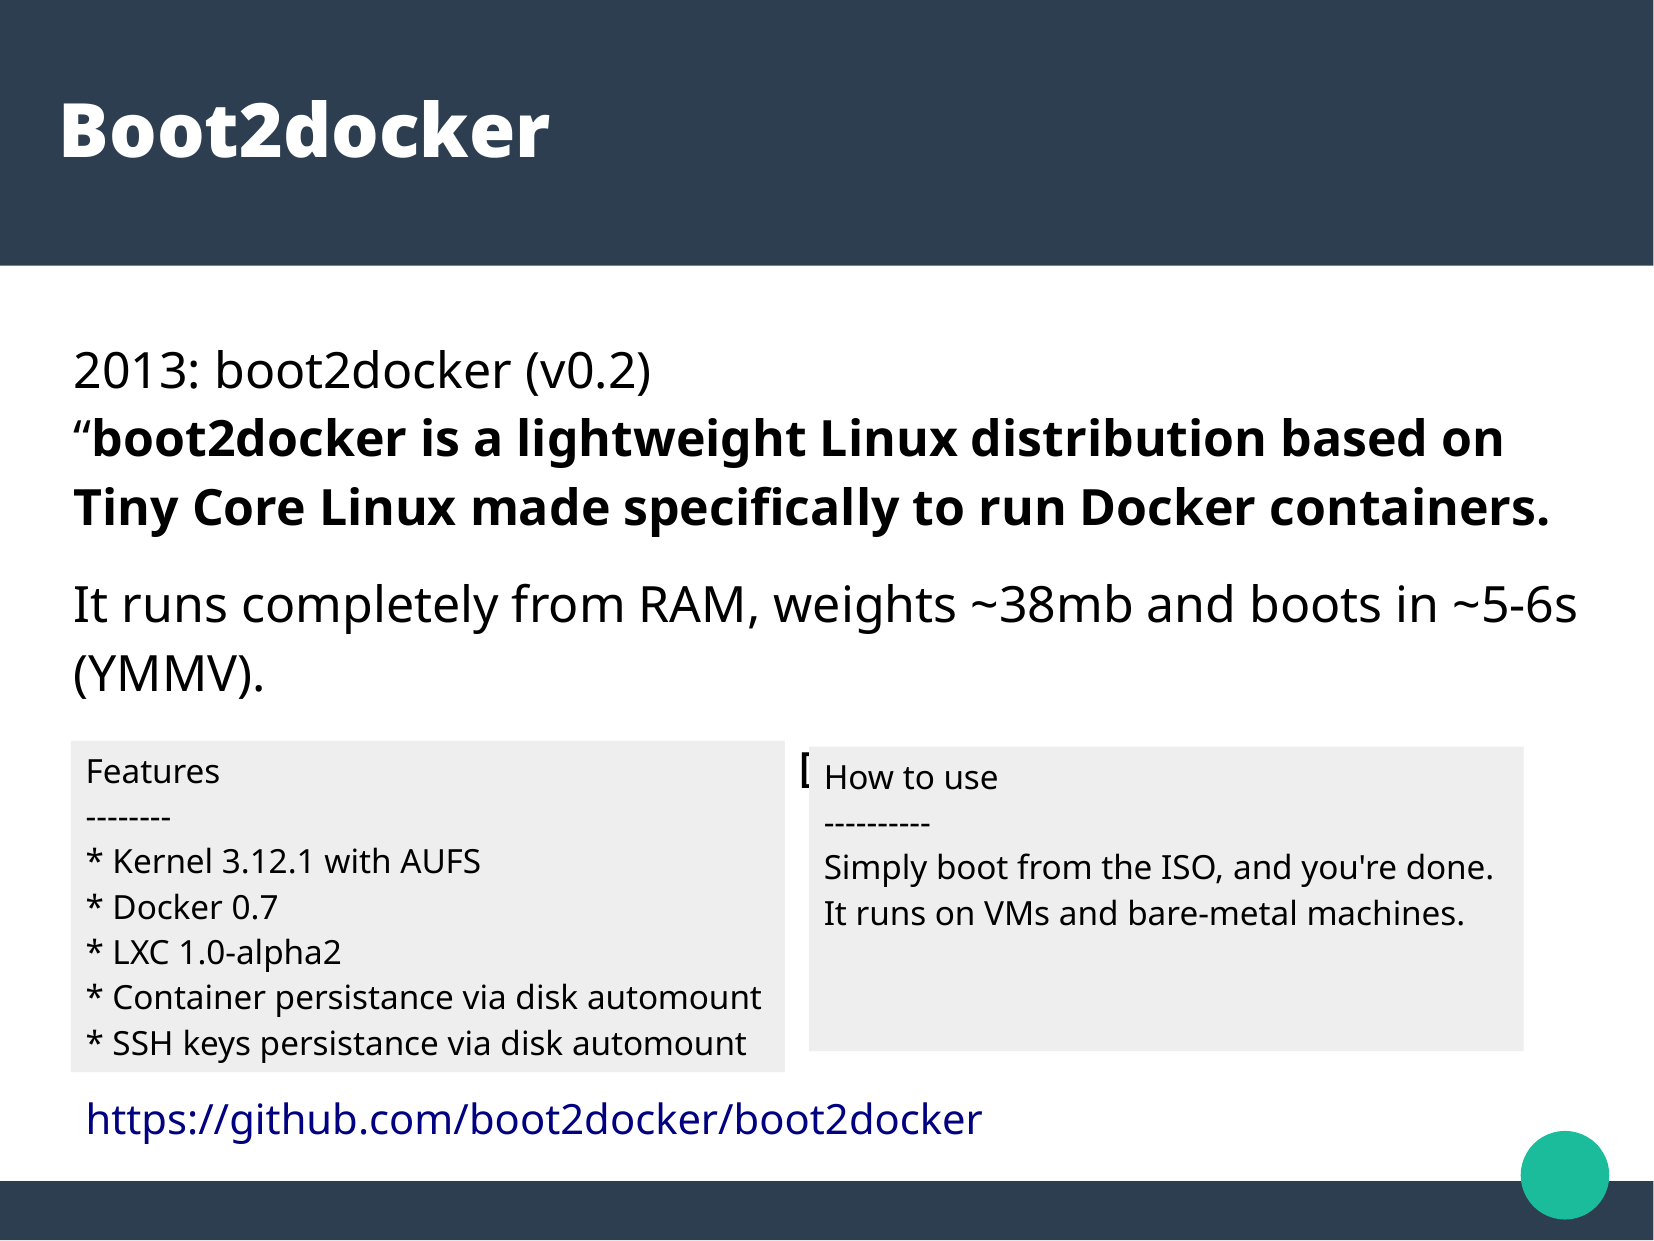

# Boot2docker
2013: boot2docker (v0.2)
“boot2docker is a lightweight Linux distribution based on
Tiny Core Linux made specifically to run Docker containers.
It runs completely from RAM, weights ~38mb and boots in ~5-6s (YMMV).
It was made during the Global Docker Hack Day on Dec. 3, 2013.”
Features
--------
* Kernel 3.12.1 with AUFS
* Docker 0.7
* LXC 1.0-alpha2
* Container persistance via disk automount
* SSH keys persistance via disk automount
How to use
----------
Simply boot from the ISO, and you're done.
It runs on VMs and bare-metal machines.
https://github.com/boot2docker/boot2docker